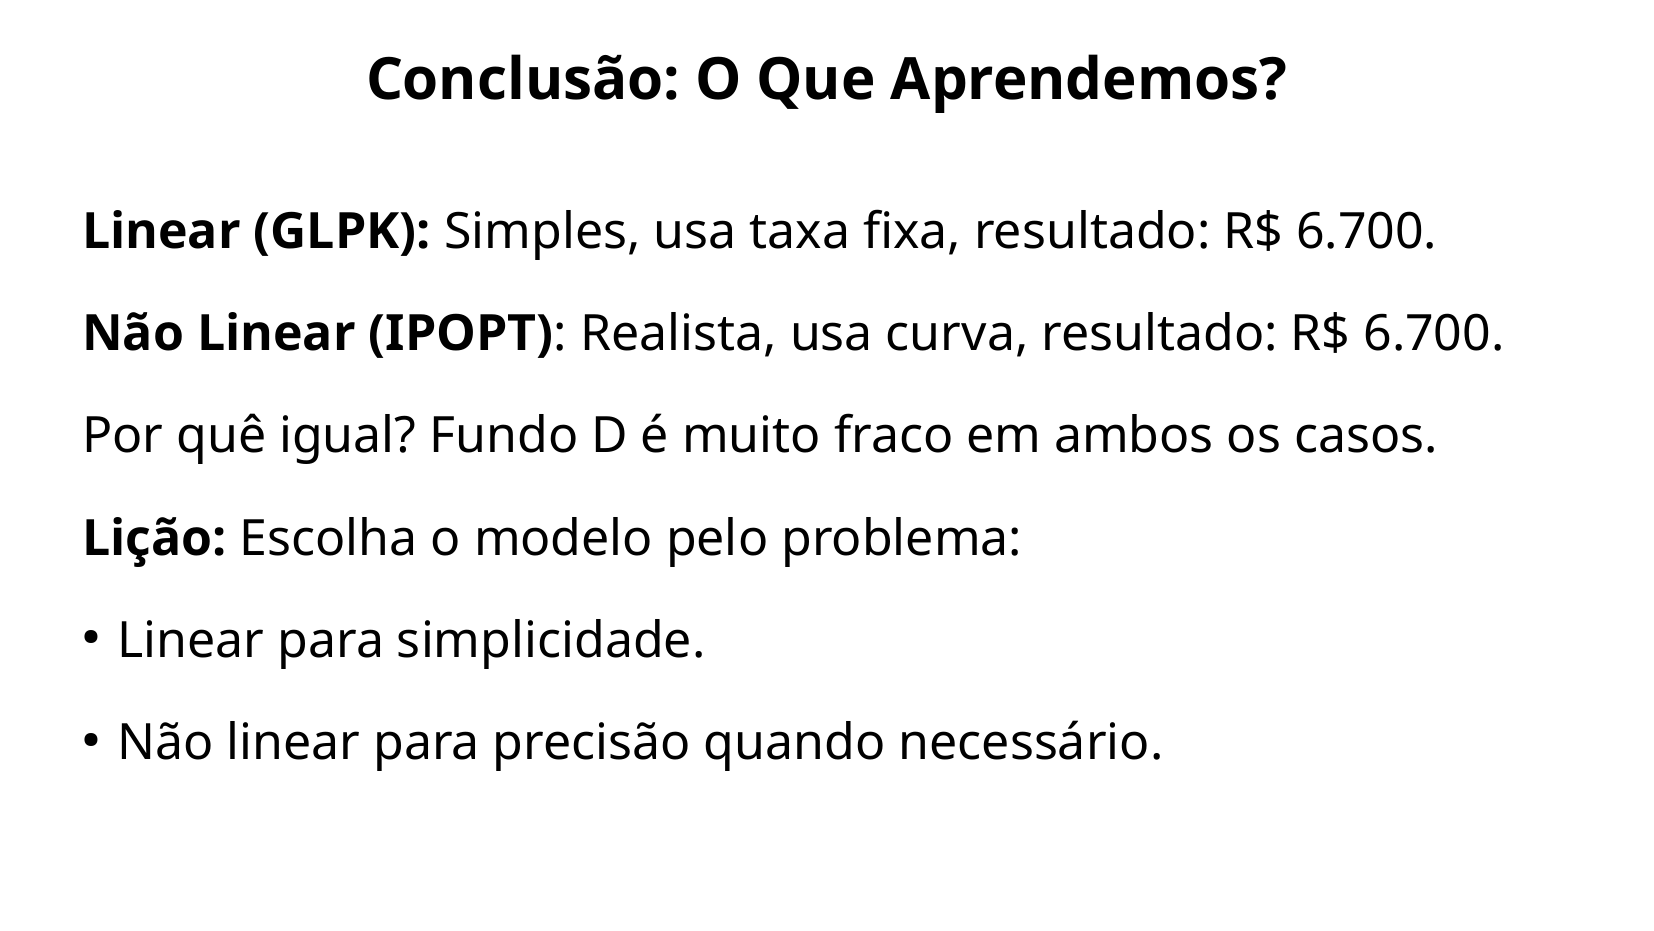

# Conclusão: O Que Aprendemos?
Linear (GLPK): Simples, usa taxa fixa, resultado: R$ 6.700.
Não Linear (IPOPT): Realista, usa curva, resultado: R$ 6.700.
Por quê igual? Fundo D é muito fraco em ambos os casos.
Lição: Escolha o modelo pelo problema:
Linear para simplicidade.
Não linear para precisão quando necessário.